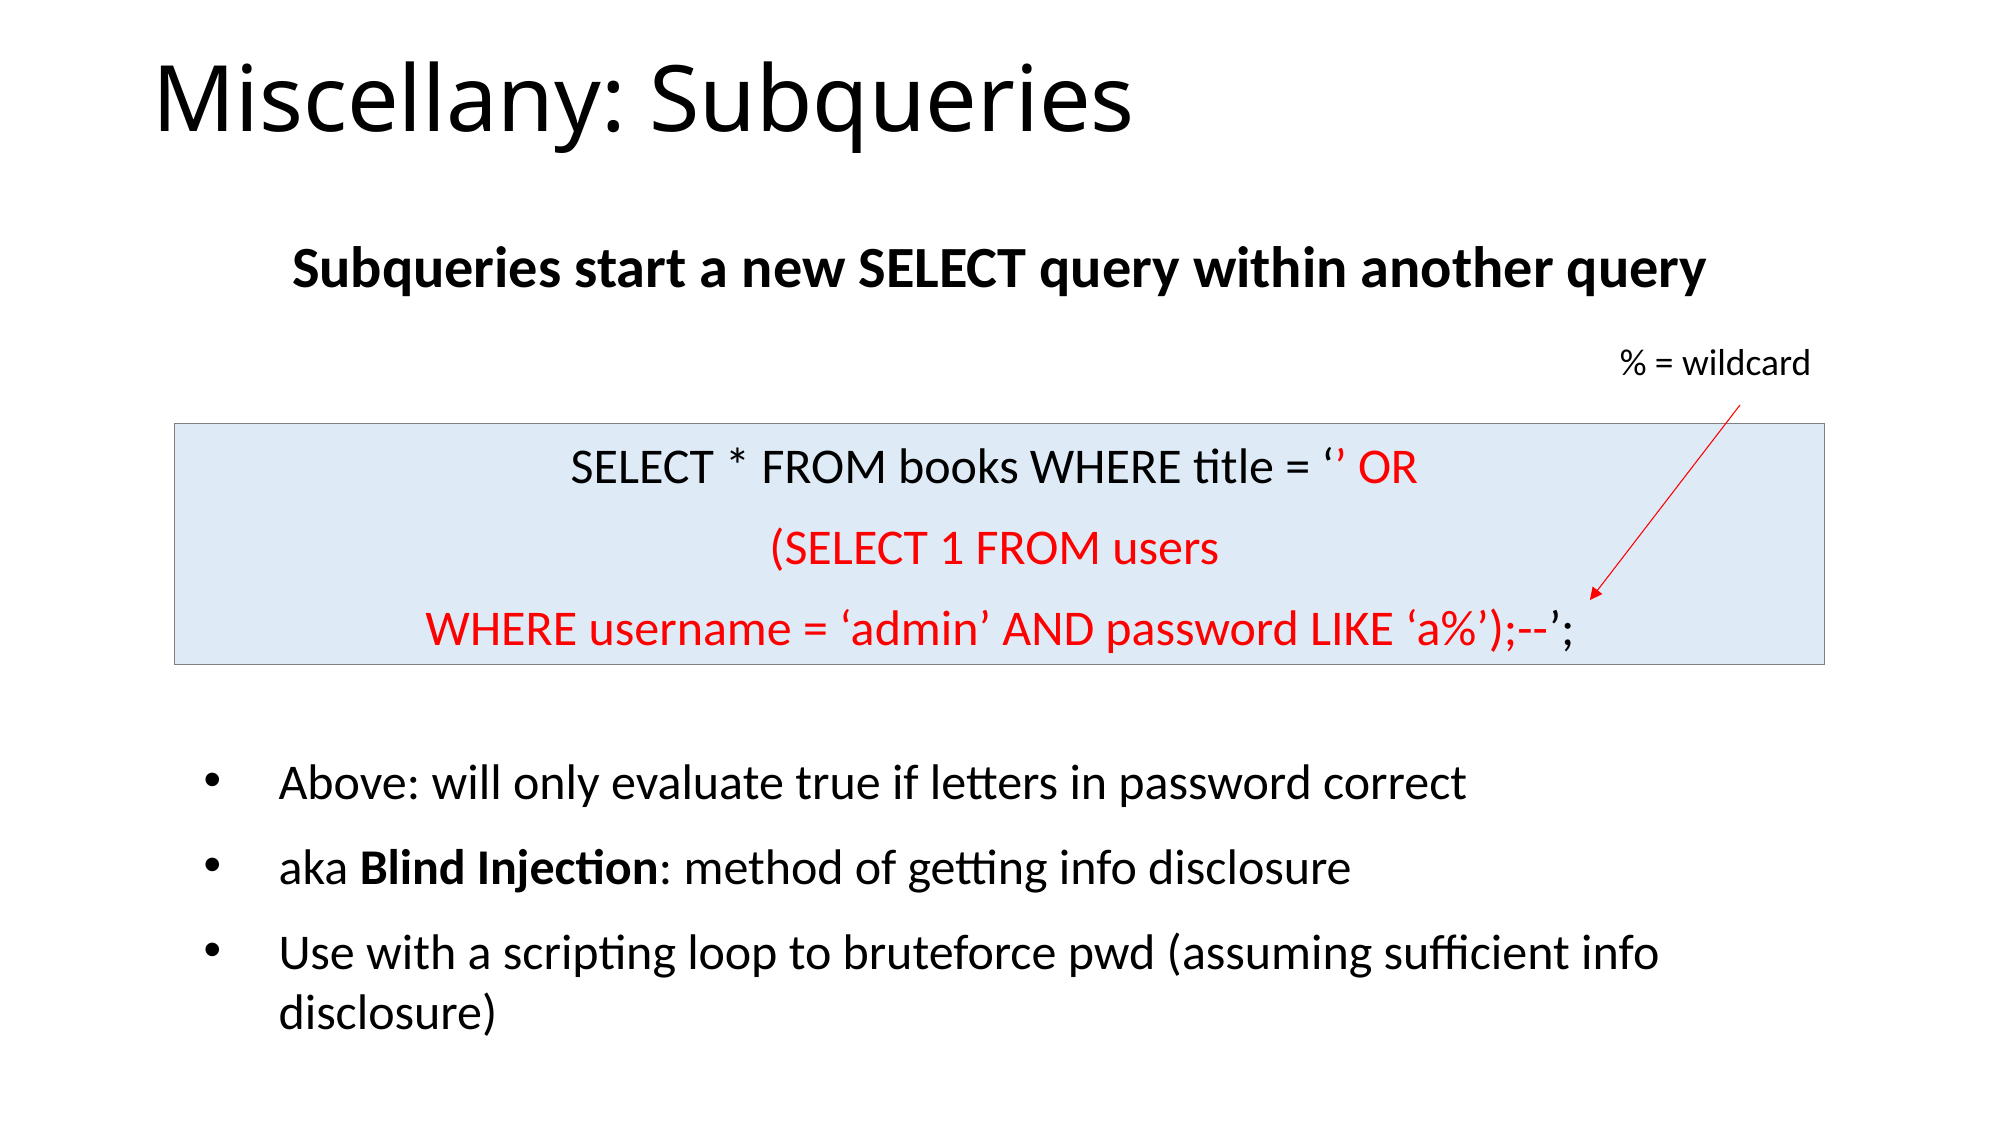

# Miscellany: Subqueries
Subqueries start a new SELECT query within another query
% = wildcard
SELECT * FROM books WHERE title = ‘’ OR
(SELECT 1 FROM users
WHERE username = ‘admin’ AND password LIKE ‘a%’);--’;
Above: will only evaluate true if letters in password correct
aka Blind Injection: method of getting info disclosure
Use with a scripting loop to bruteforce pwd (assuming sufficient info disclosure)